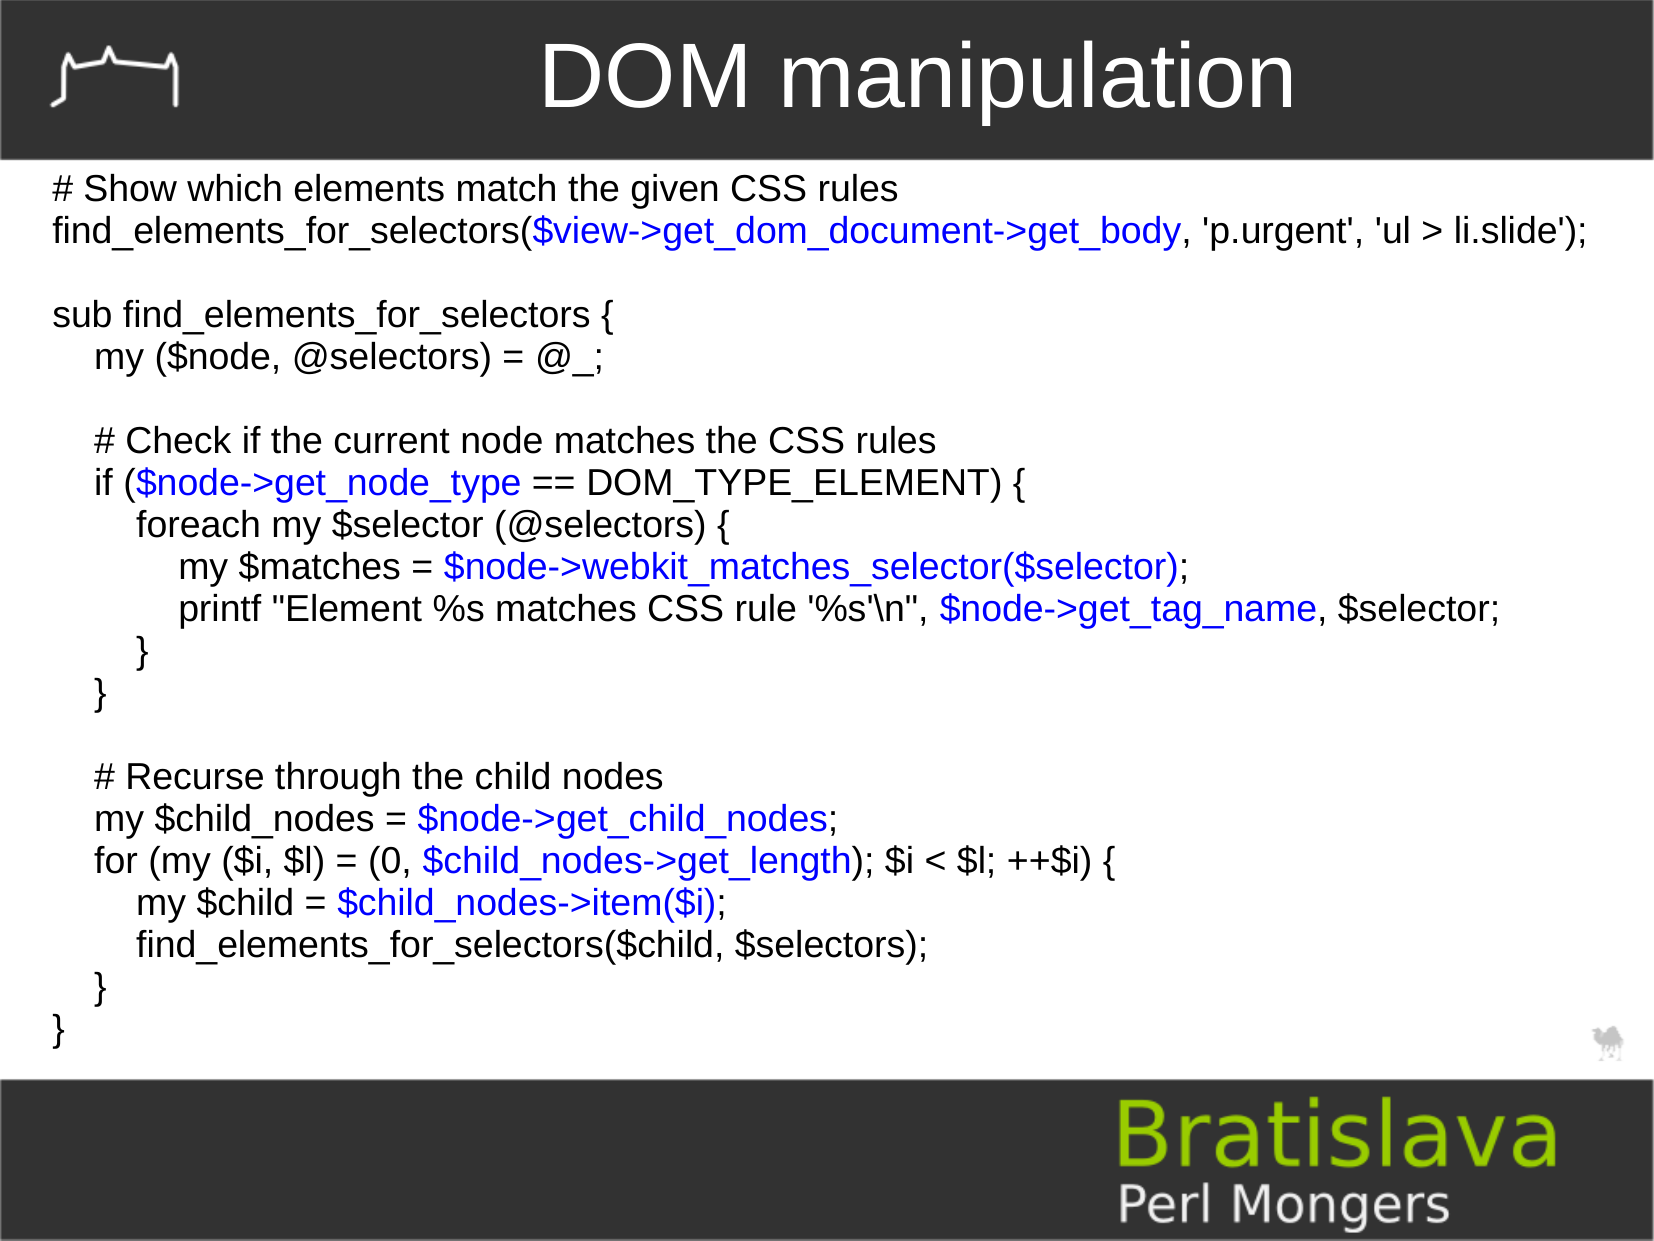

# DOM manipulation
# Show which elements match the given CSS rules
find_elements_for_selectors($view->get_dom_document->get_body, 'p.urgent', 'ul > li.slide');
sub find_elements_for_selectors {
 my ($node, @selectors) = @_;
 # Check if the current node matches the CSS rules
 if ($node->get_node_type == DOM_TYPE_ELEMENT) {
 foreach my $selector (@selectors) {
 my $matches = $node->webkit_matches_selector($selector);
 printf "Element %s matches CSS rule '%s'\n", $node->get_tag_name, $selector;
 }
 }
 # Recurse through the child nodes
 my $child_nodes = $node->get_child_nodes;
 for (my ($i, $l) = (0, $child_nodes->get_length); $i < $l; ++$i) {
 my $child = $child_nodes->item($i);
 find_elements_for_selectors($child, $selectors);
 }
}